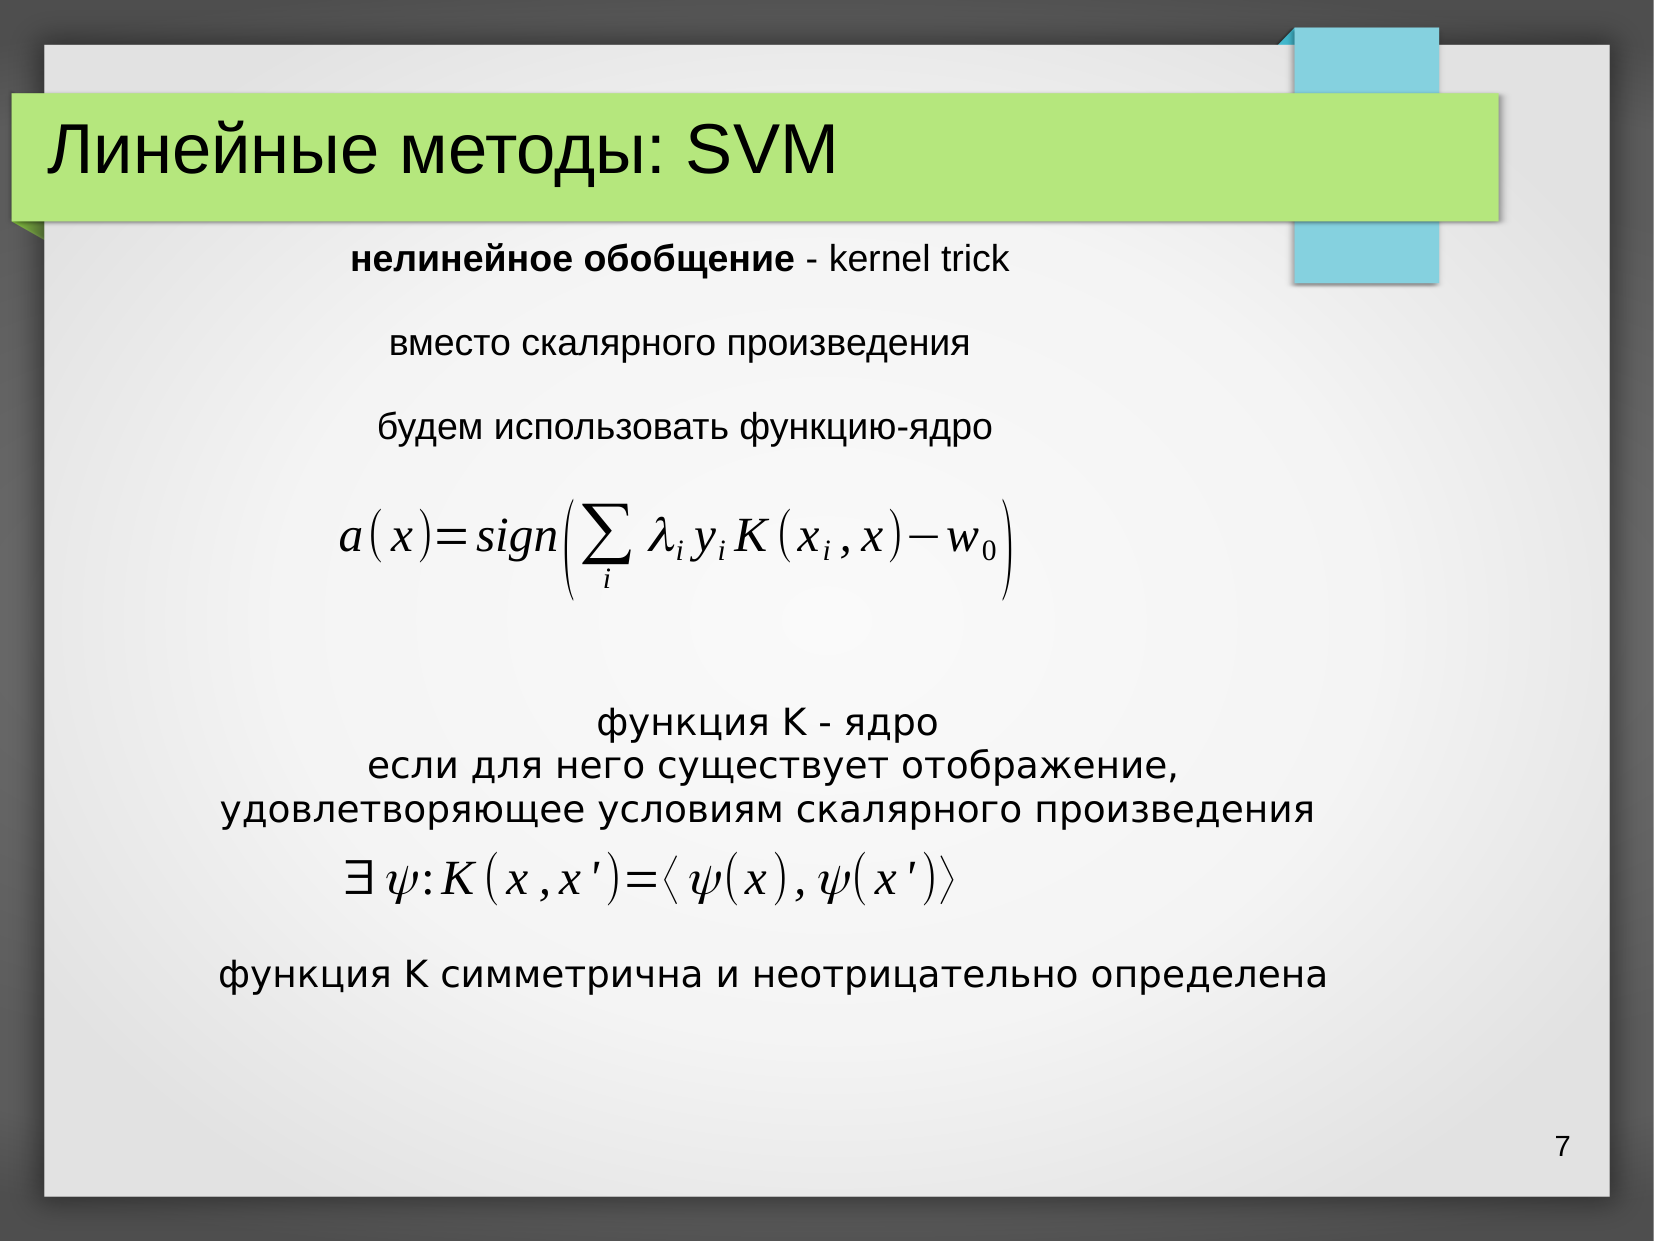

# Линейные методы: SVM
нелинейное обобщение - kernel trick
вместо скалярного произведения
будем использовать функцию-ядро
функция K - ядро
если для него существует отображение,
удовлетворяющее условиям скалярного произведения
функция K симметрична и неотрицательно определена
7